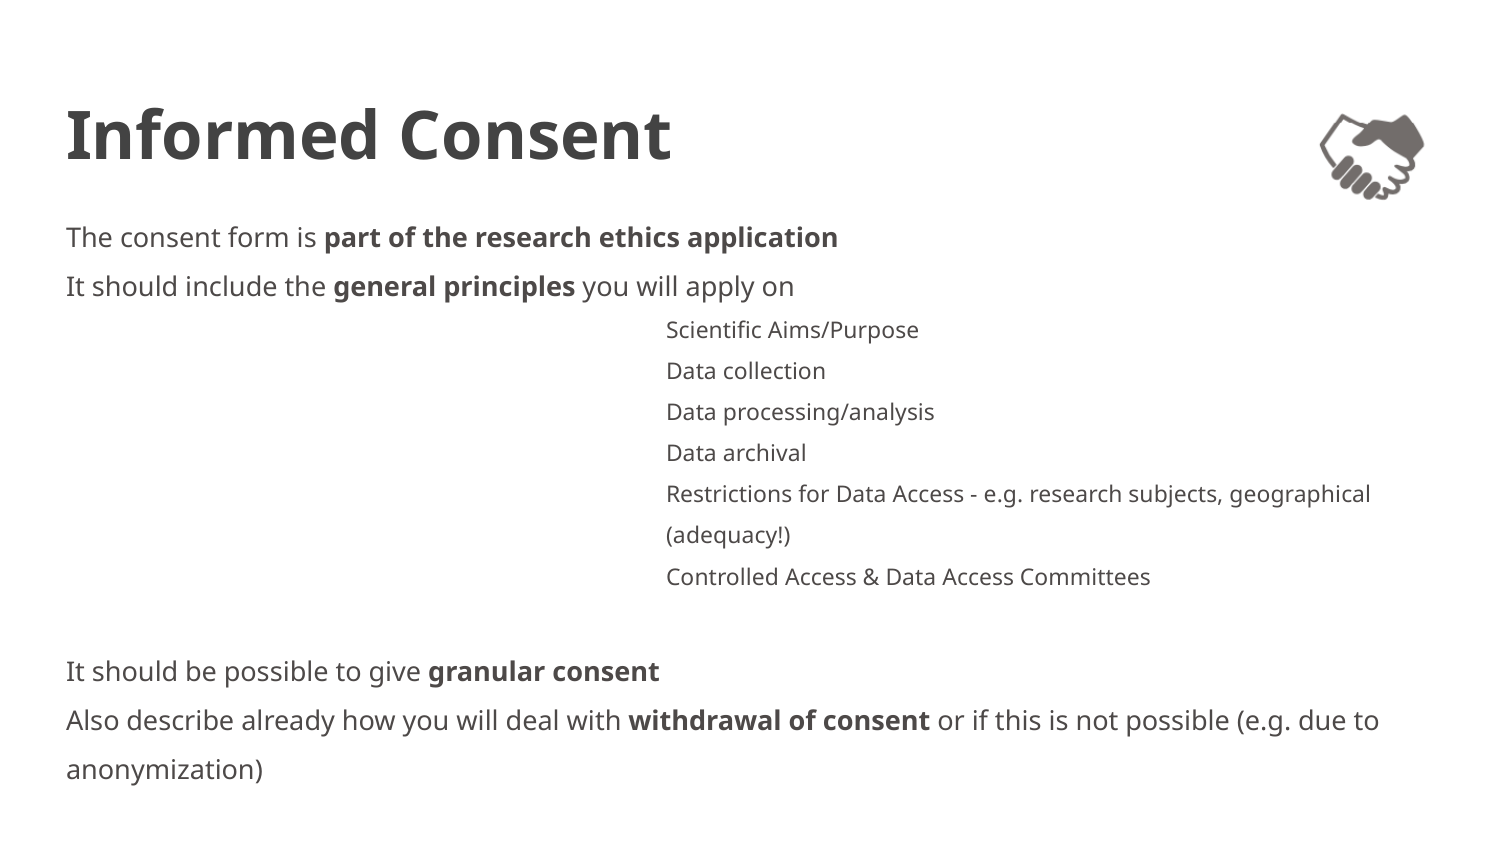

# Informed Consent
The consent form is part of the research ethics application
It should include the general principles you will apply on
Scientific Aims/Purpose
Data collection
Data processing/analysis
Data archival
Restrictions for Data Access - e.g. research subjects, geographical (adequacy!)
Controlled Access & Data Access Committees
It should be possible to give granular consent
Also describe already how you will deal with withdrawal of consent or if this is not possible (e.g. due to anonymization)